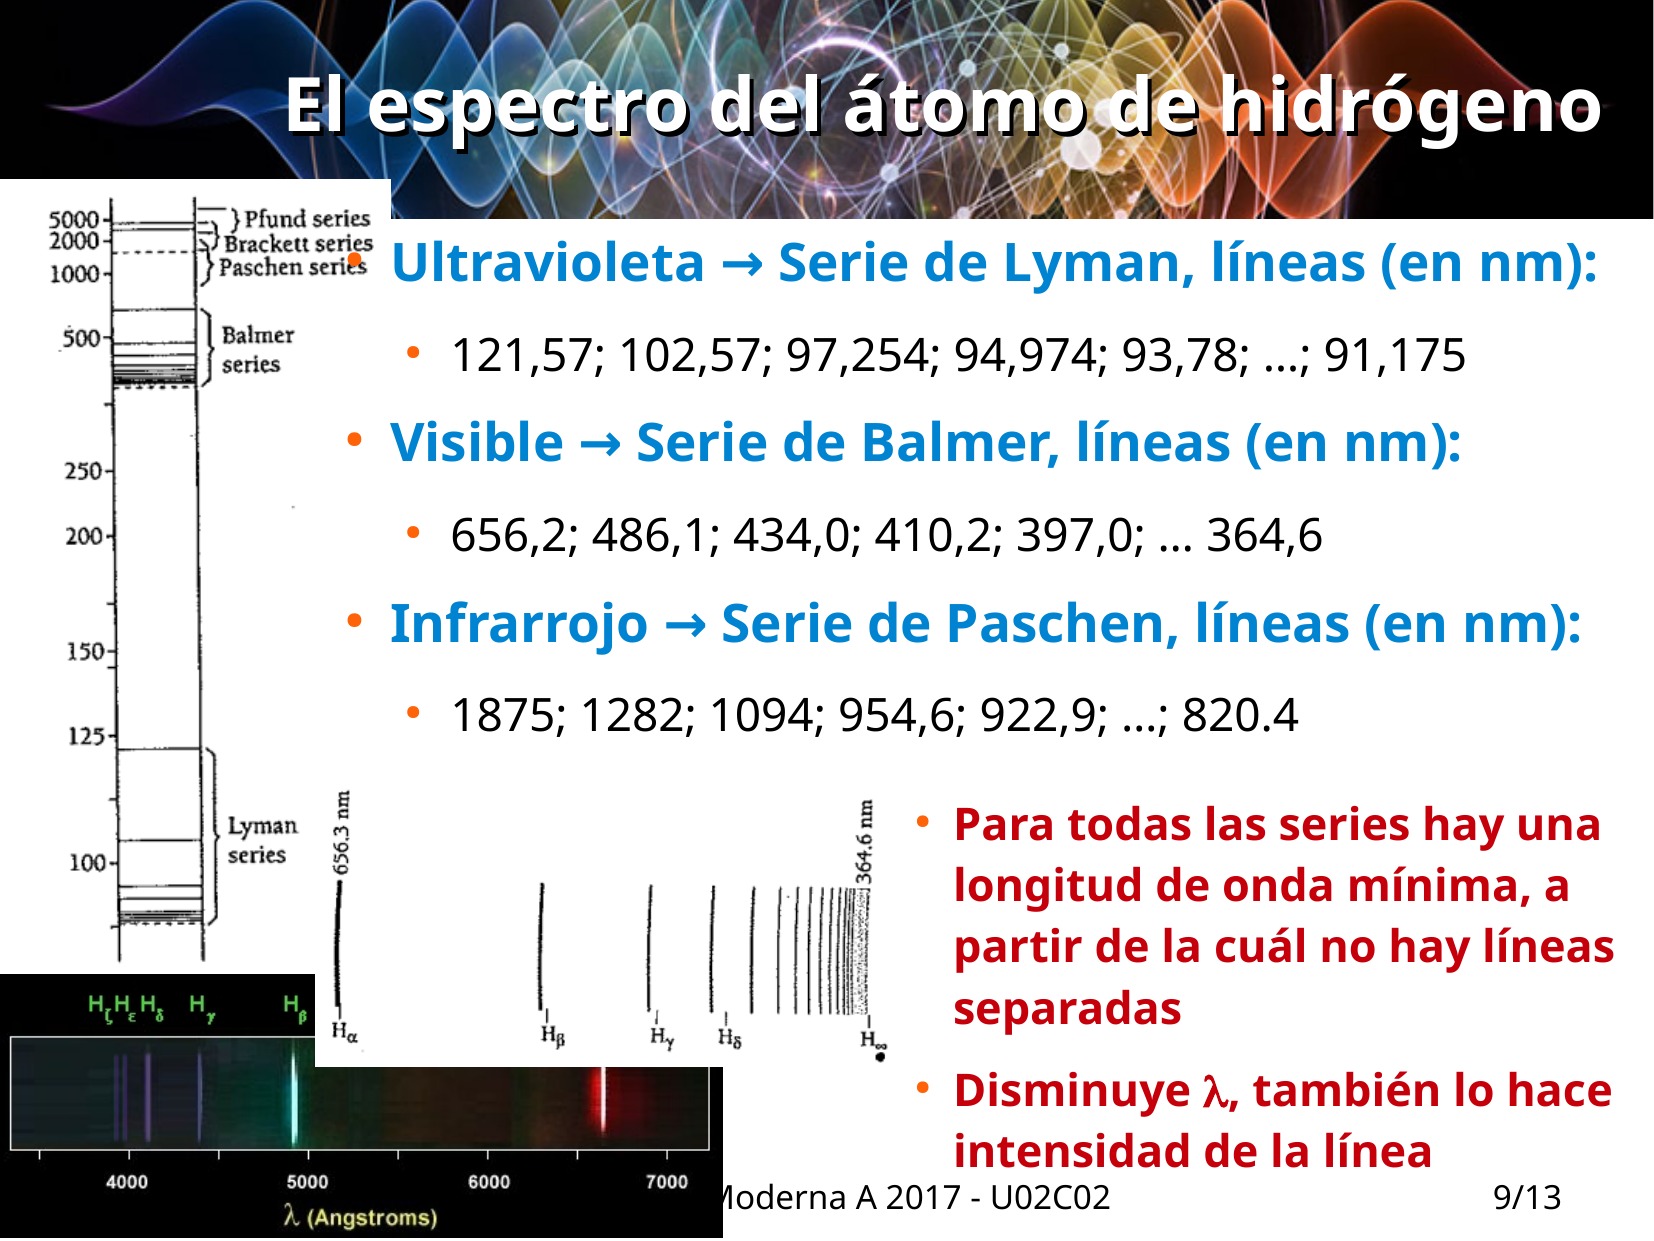

# El espectro del átomo de hidrógeno
Ultravioleta → Serie de Lyman, líneas (en nm):
121,57; 102,57; 97,254; 94,974; 93,78; …; 91,175
Visible → Serie de Balmer, líneas (en nm):
656,2; 486,1; 434,0; 410,2; 397,0; … 364,6
Infrarrojo → Serie de Paschen, líneas (en nm):
1875; 1282; 1094; 954,6; 922,9; …; 820.4
Para todas las series hay una longitud de onda mínima, a partir de la cuál no hay líneas separadas
Disminuye l, también lo hace intensidad de la línea
Mar 28, 2017
H. Asorey - Moderna A 2017 - U02C02
9